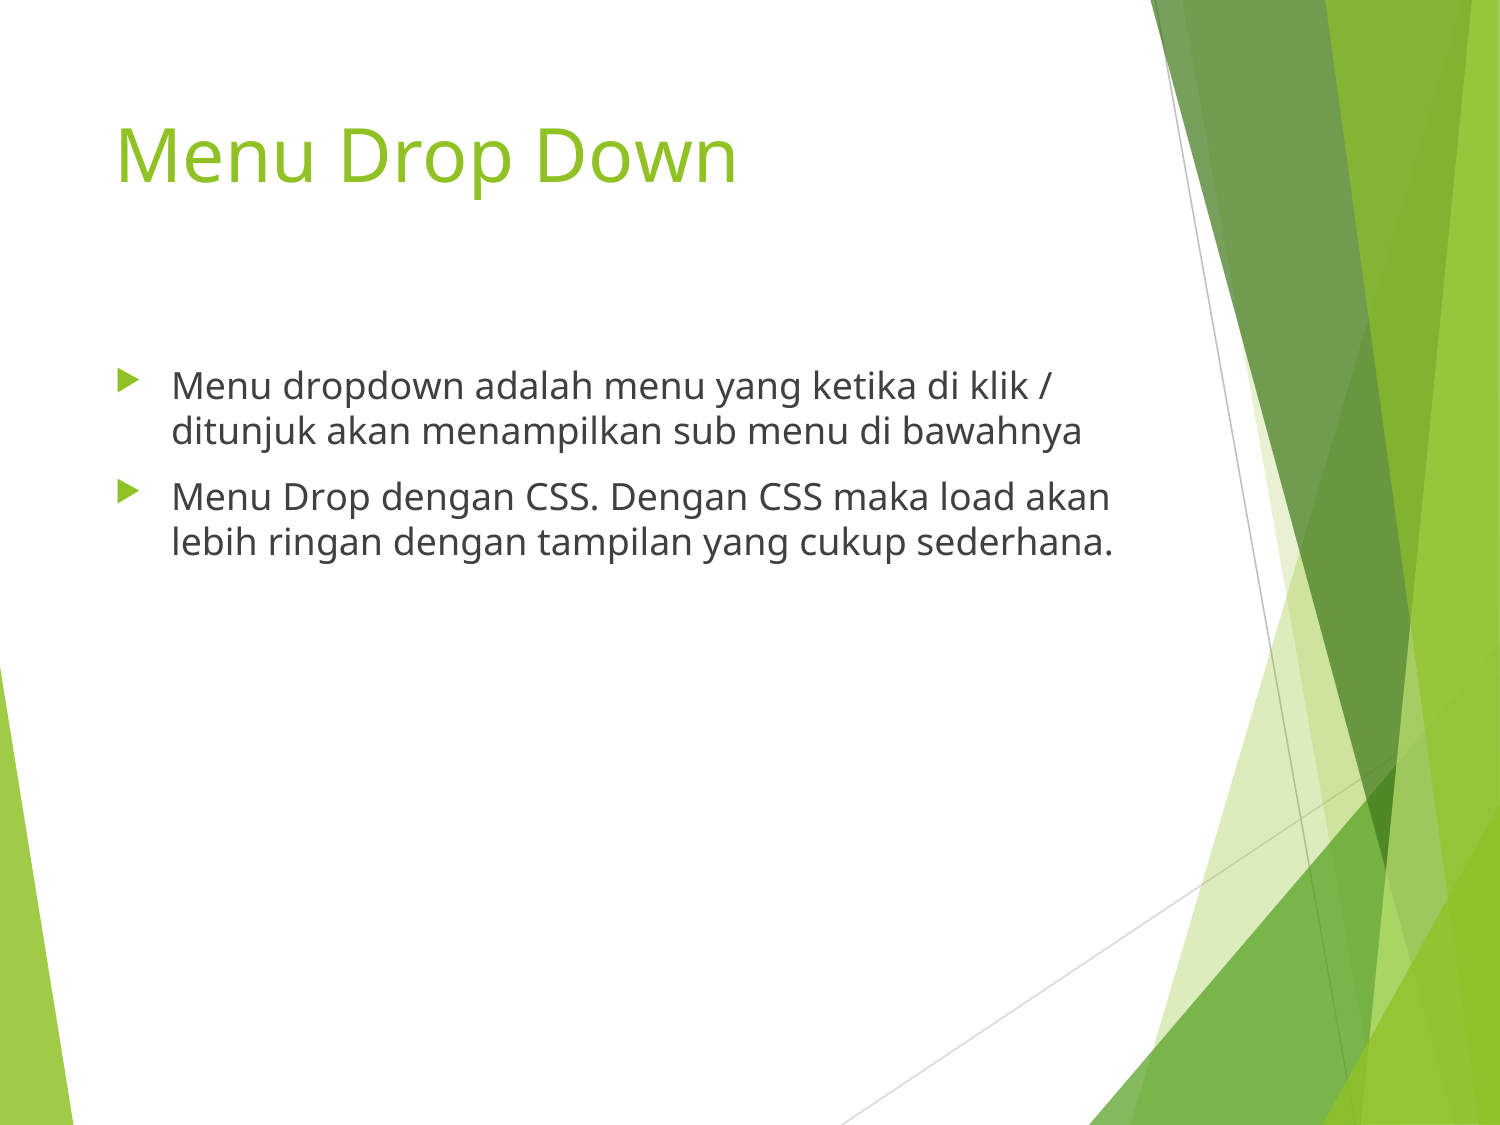

# Menu Drop Down
Menu dropdown adalah menu yang ketika di klik / ditunjuk akan menampilkan sub menu di bawahnya
Menu Drop dengan CSS. Dengan CSS maka load akan lebih ringan dengan tampilan yang cukup sederhana.